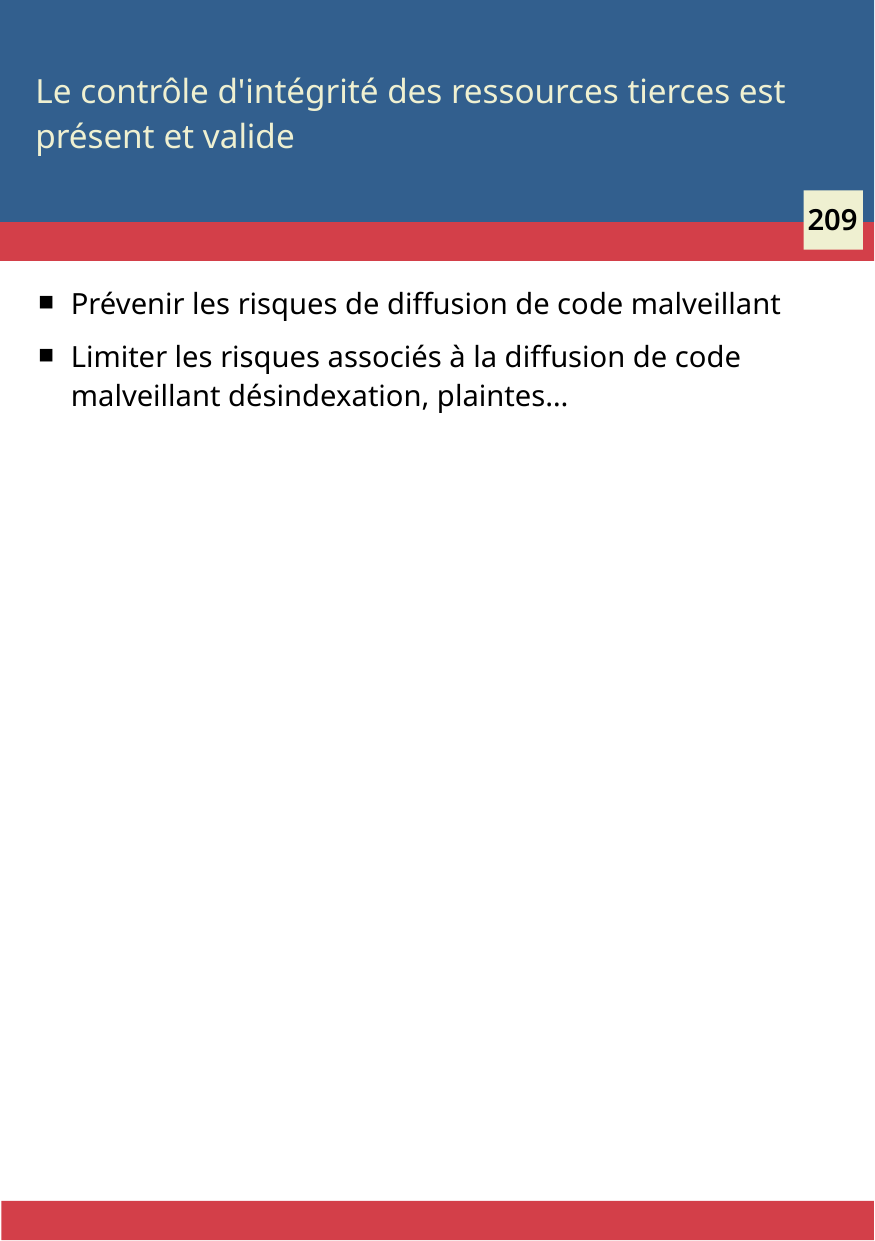

# Le contrôle d'intégrité des ressources tierces est présent et valide
209
Prévenir les risques de diffusion de code malveillant
Limiter les risques associés à la diffusion de code malveillant désindexation, plaintes…